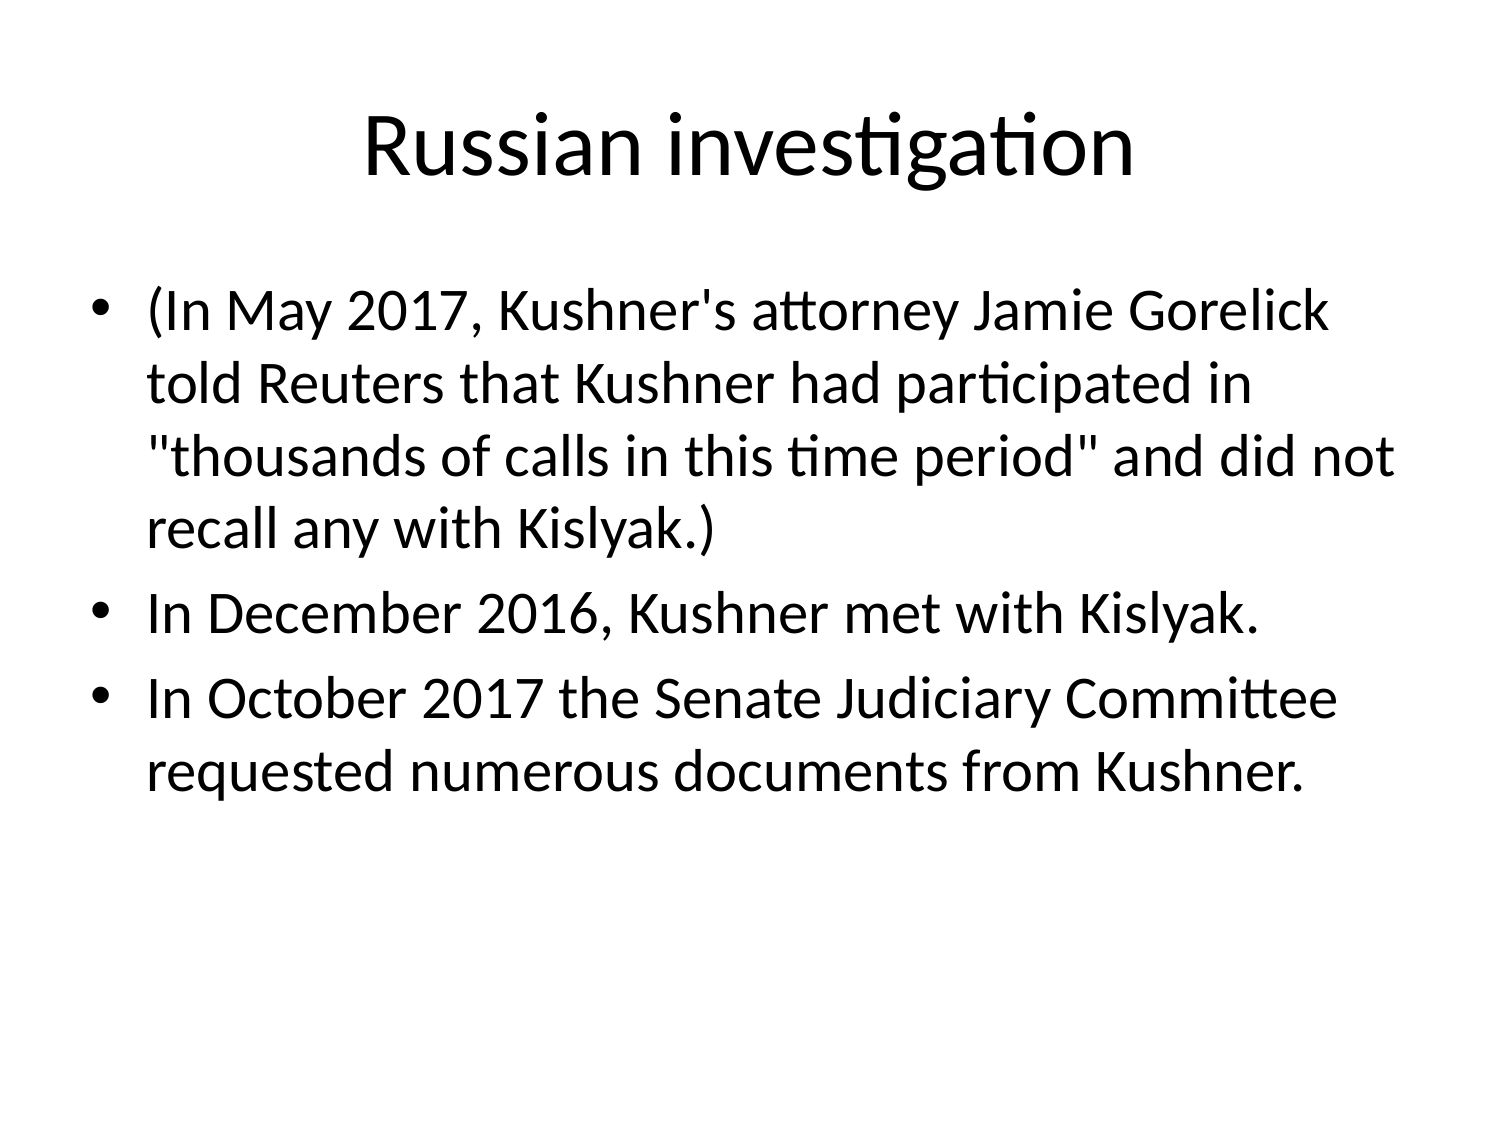

# Russian investigation
(In May 2017, Kushner's attorney Jamie Gorelick told Reuters that Kushner had participated in "thousands of calls in this time period" and did not recall any with Kislyak.)
In December 2016, Kushner met with Kislyak.
In October 2017 the Senate Judiciary Committee requested numerous documents from Kushner.